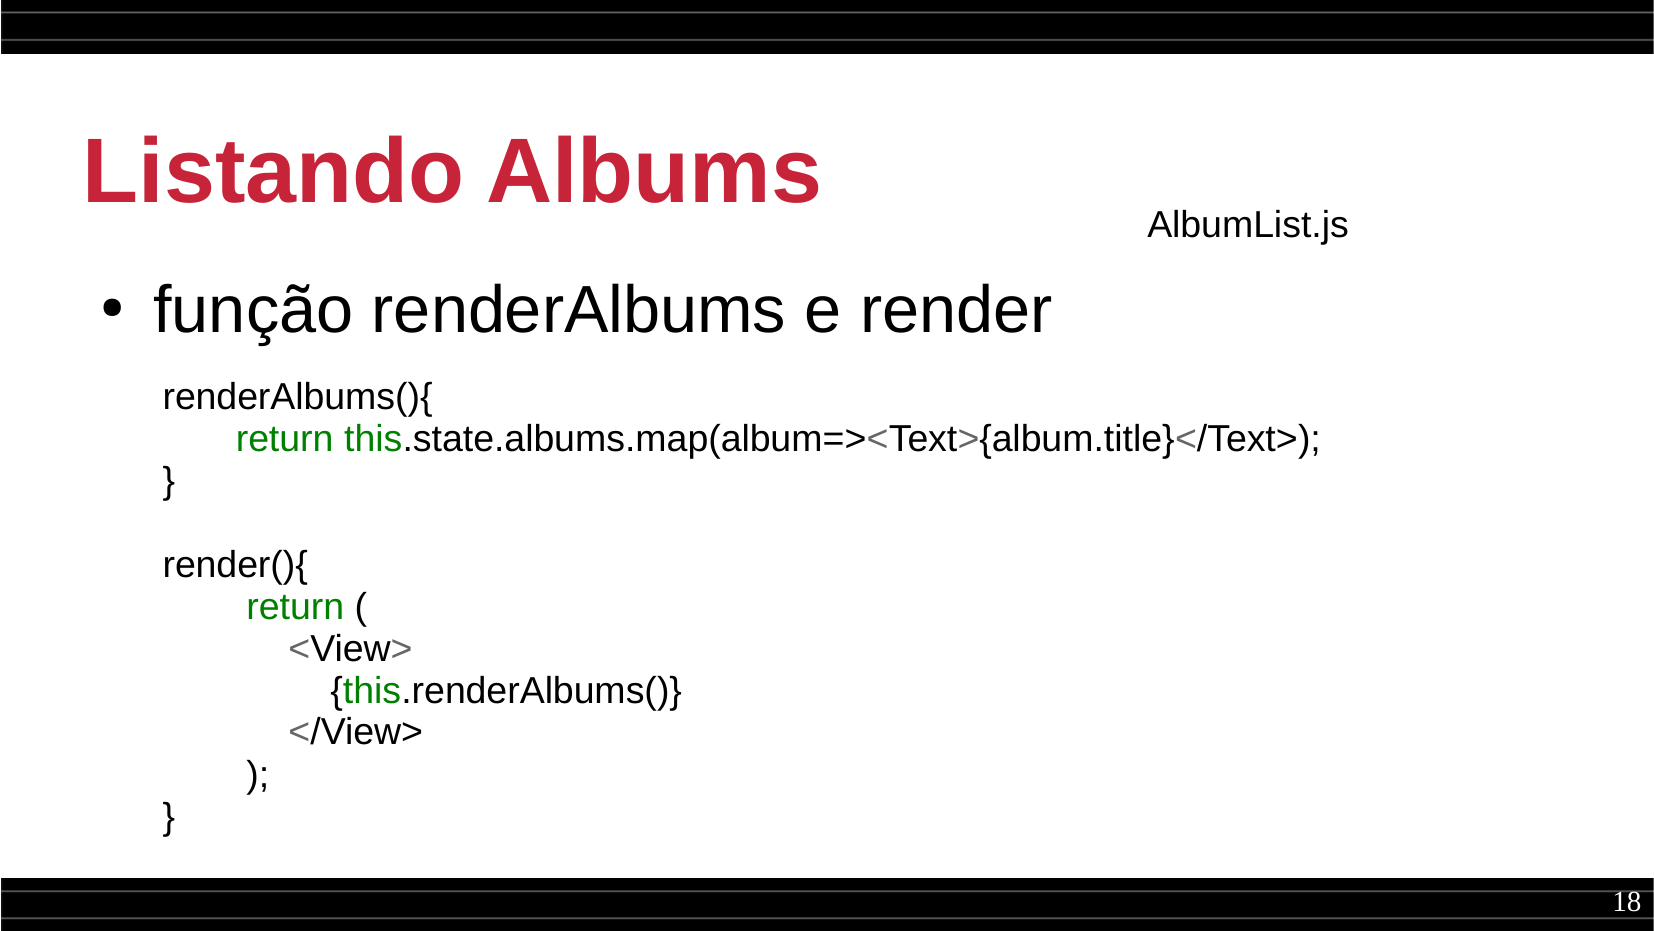

# Listando Albums
 AlbumList.js
função renderAlbums e render
renderAlbums(){
 return this.state.albums.map(album=><Text>{album.title}</Text>);
}
render(){
 return (
 <View>
 {this.renderAlbums()}
 </View>
 );
}